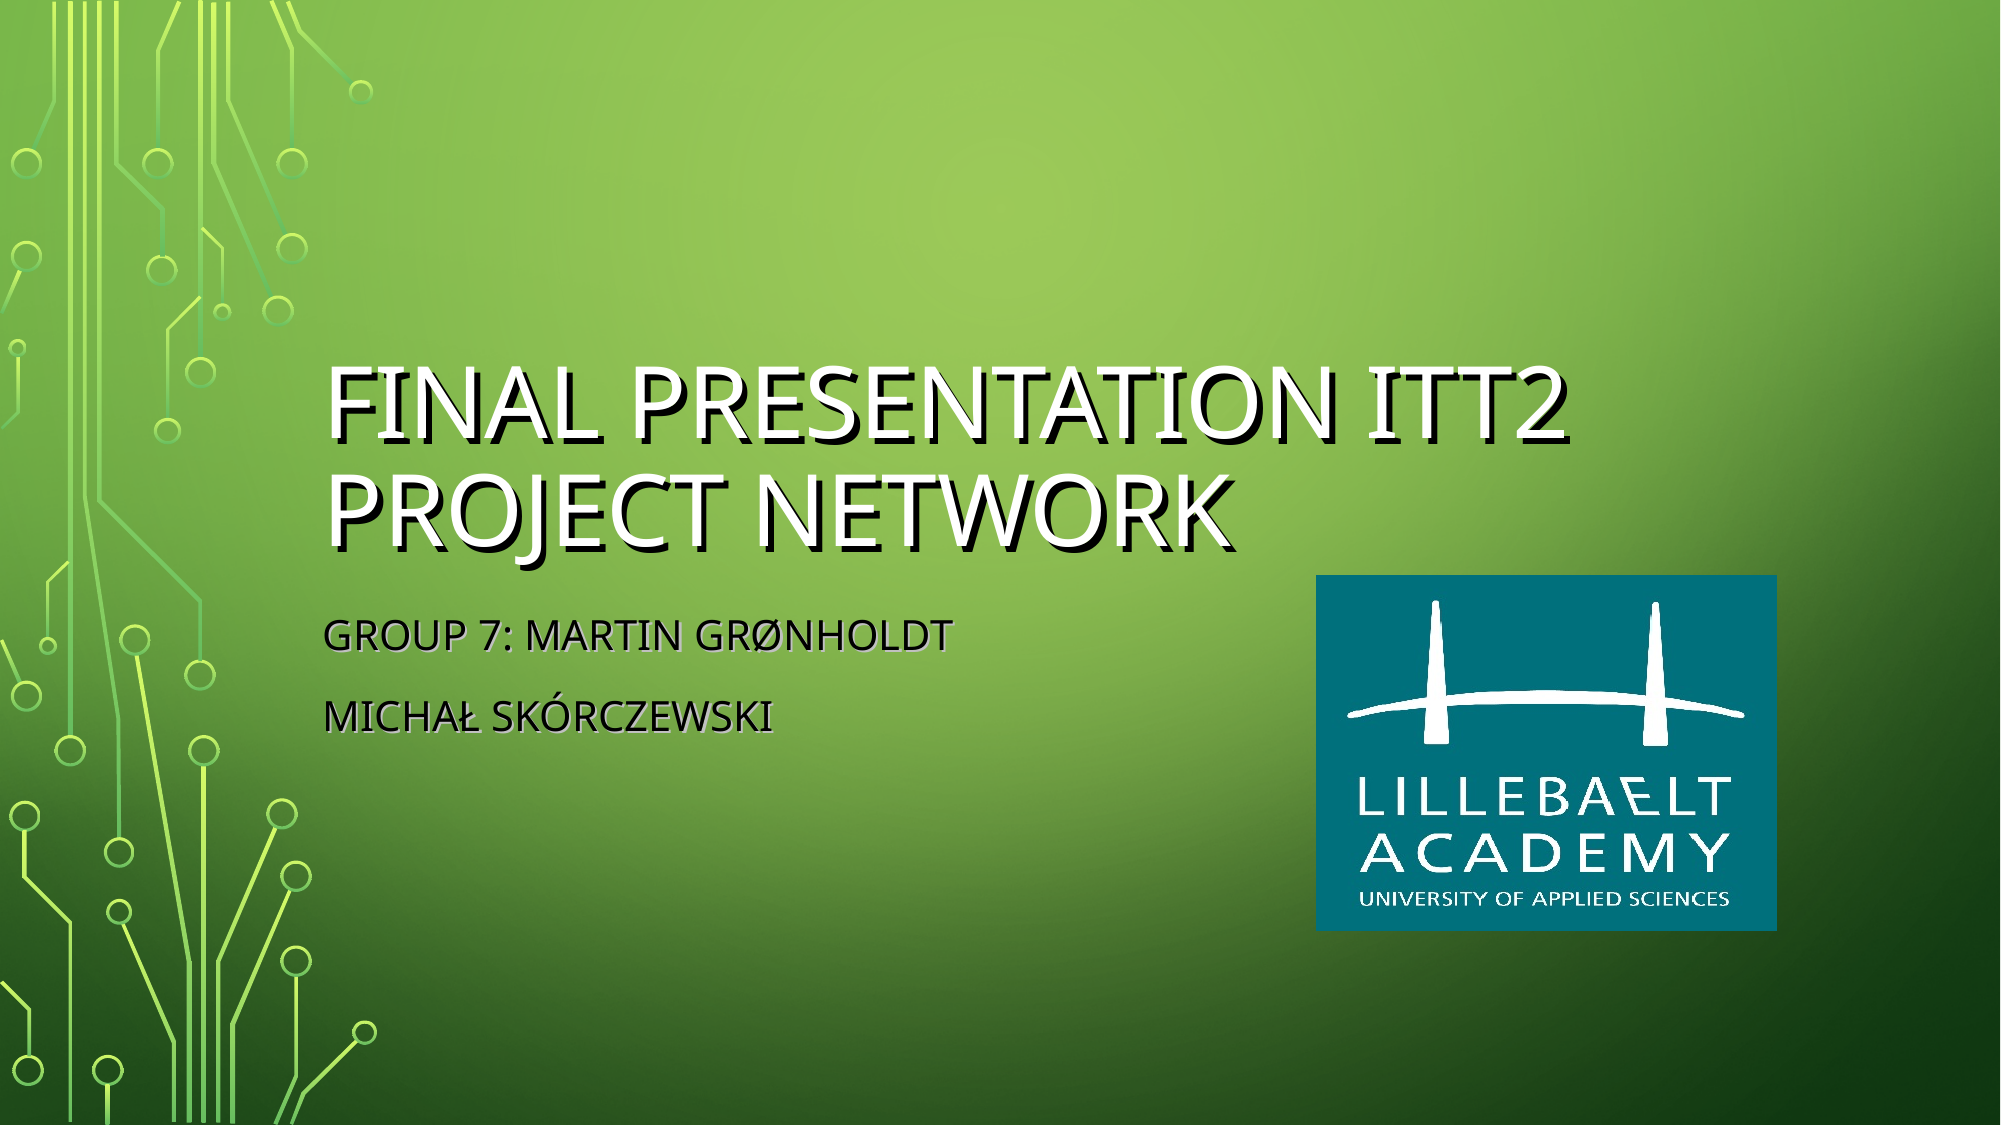

# FINAL PRESENTATION ITT2 PROJECT NETWORK
Group 7: Martin Grønholdt
Michał Skórczewski